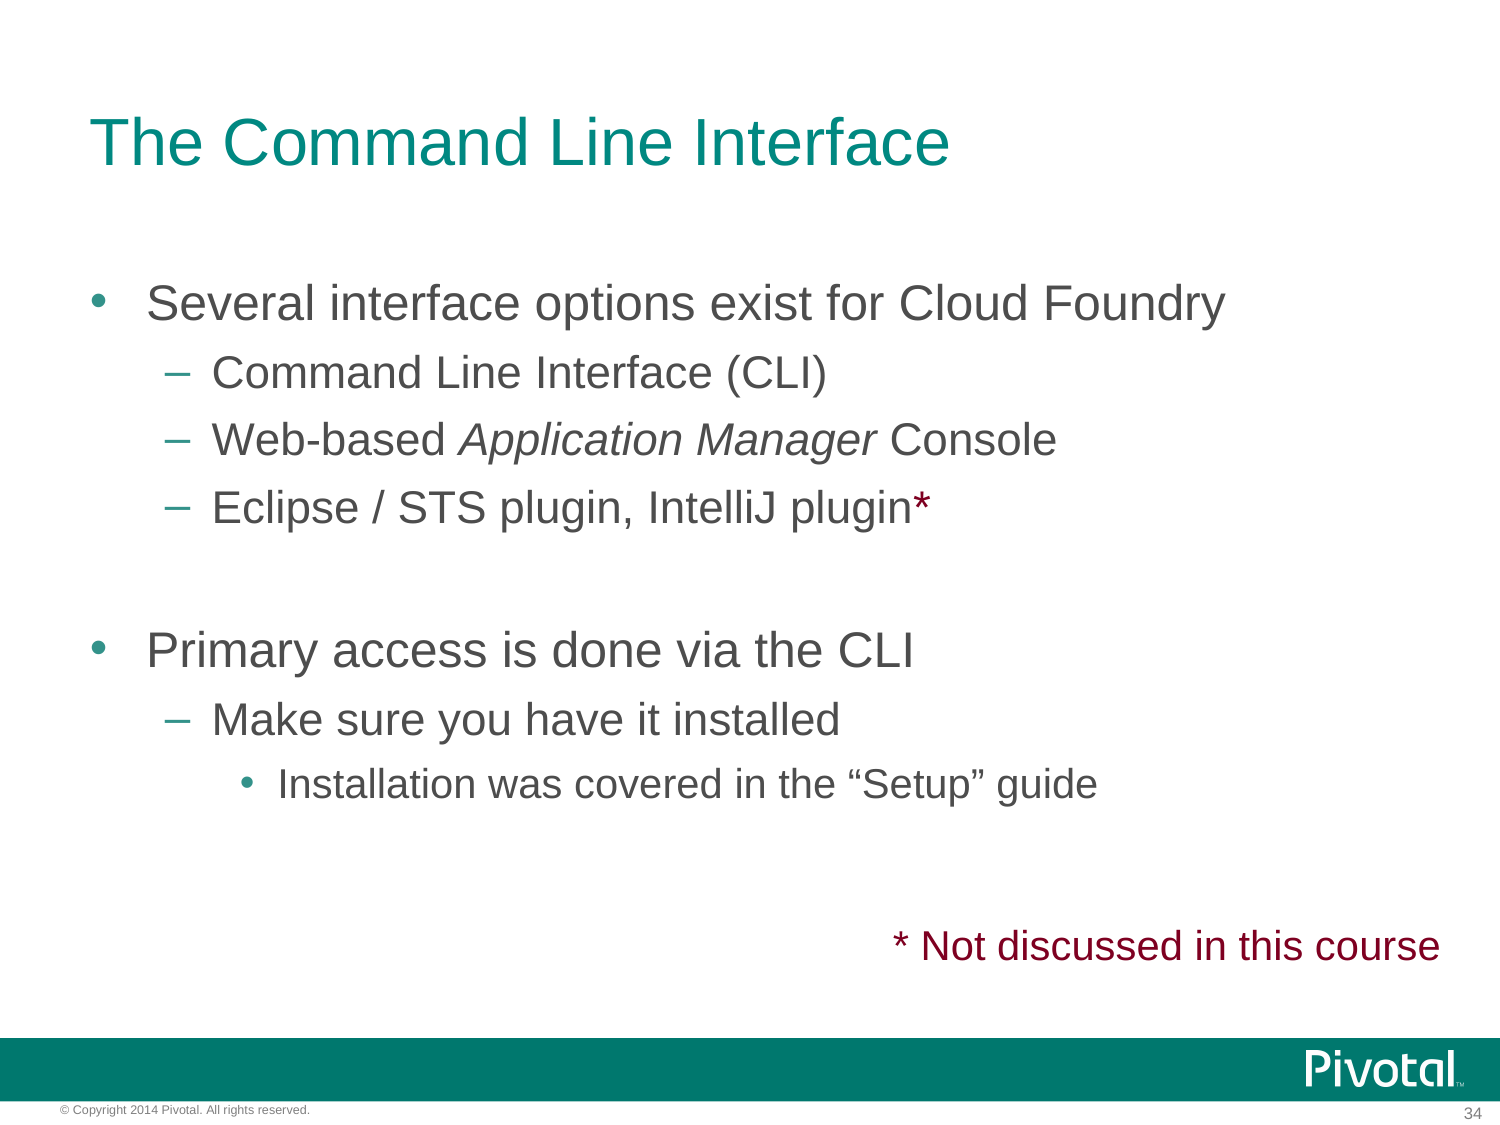

# The Command Line Interface
Several interface options exist for Cloud Foundry
Command Line Interface (CLI)
Web-based Application Manager Console
Eclipse / STS plugin, IntelliJ plugin*
Primary access is done via the CLI
Make sure you have it installed
Installation was covered in the “Setup” guide
* Not discussed in this course